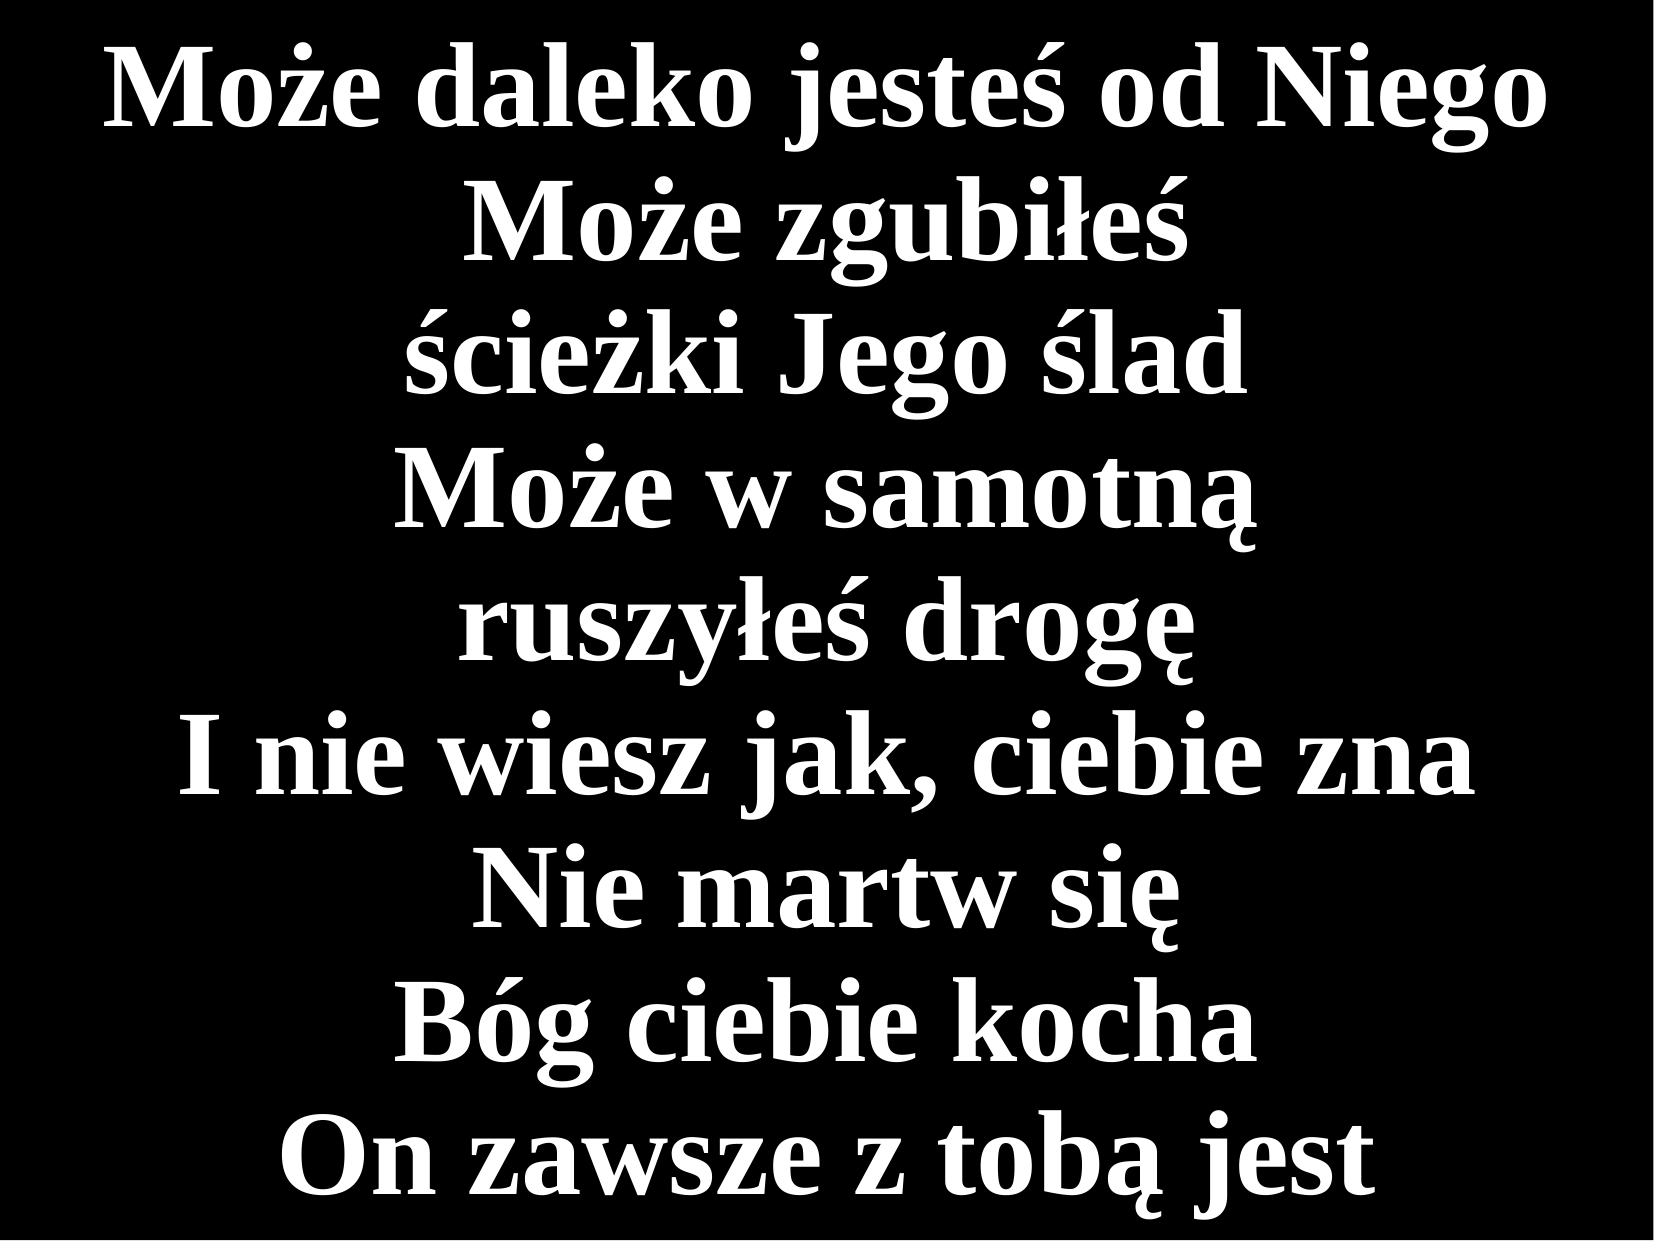

# Może daleko jesteś od Niego Może zgubiłeś ścieżki Jego ślad Może w samotną ruszyłeś drogę I nie wiesz jak, ciebie zna Nie martw się Bóg ciebie kocha On zawsze z tobą jest